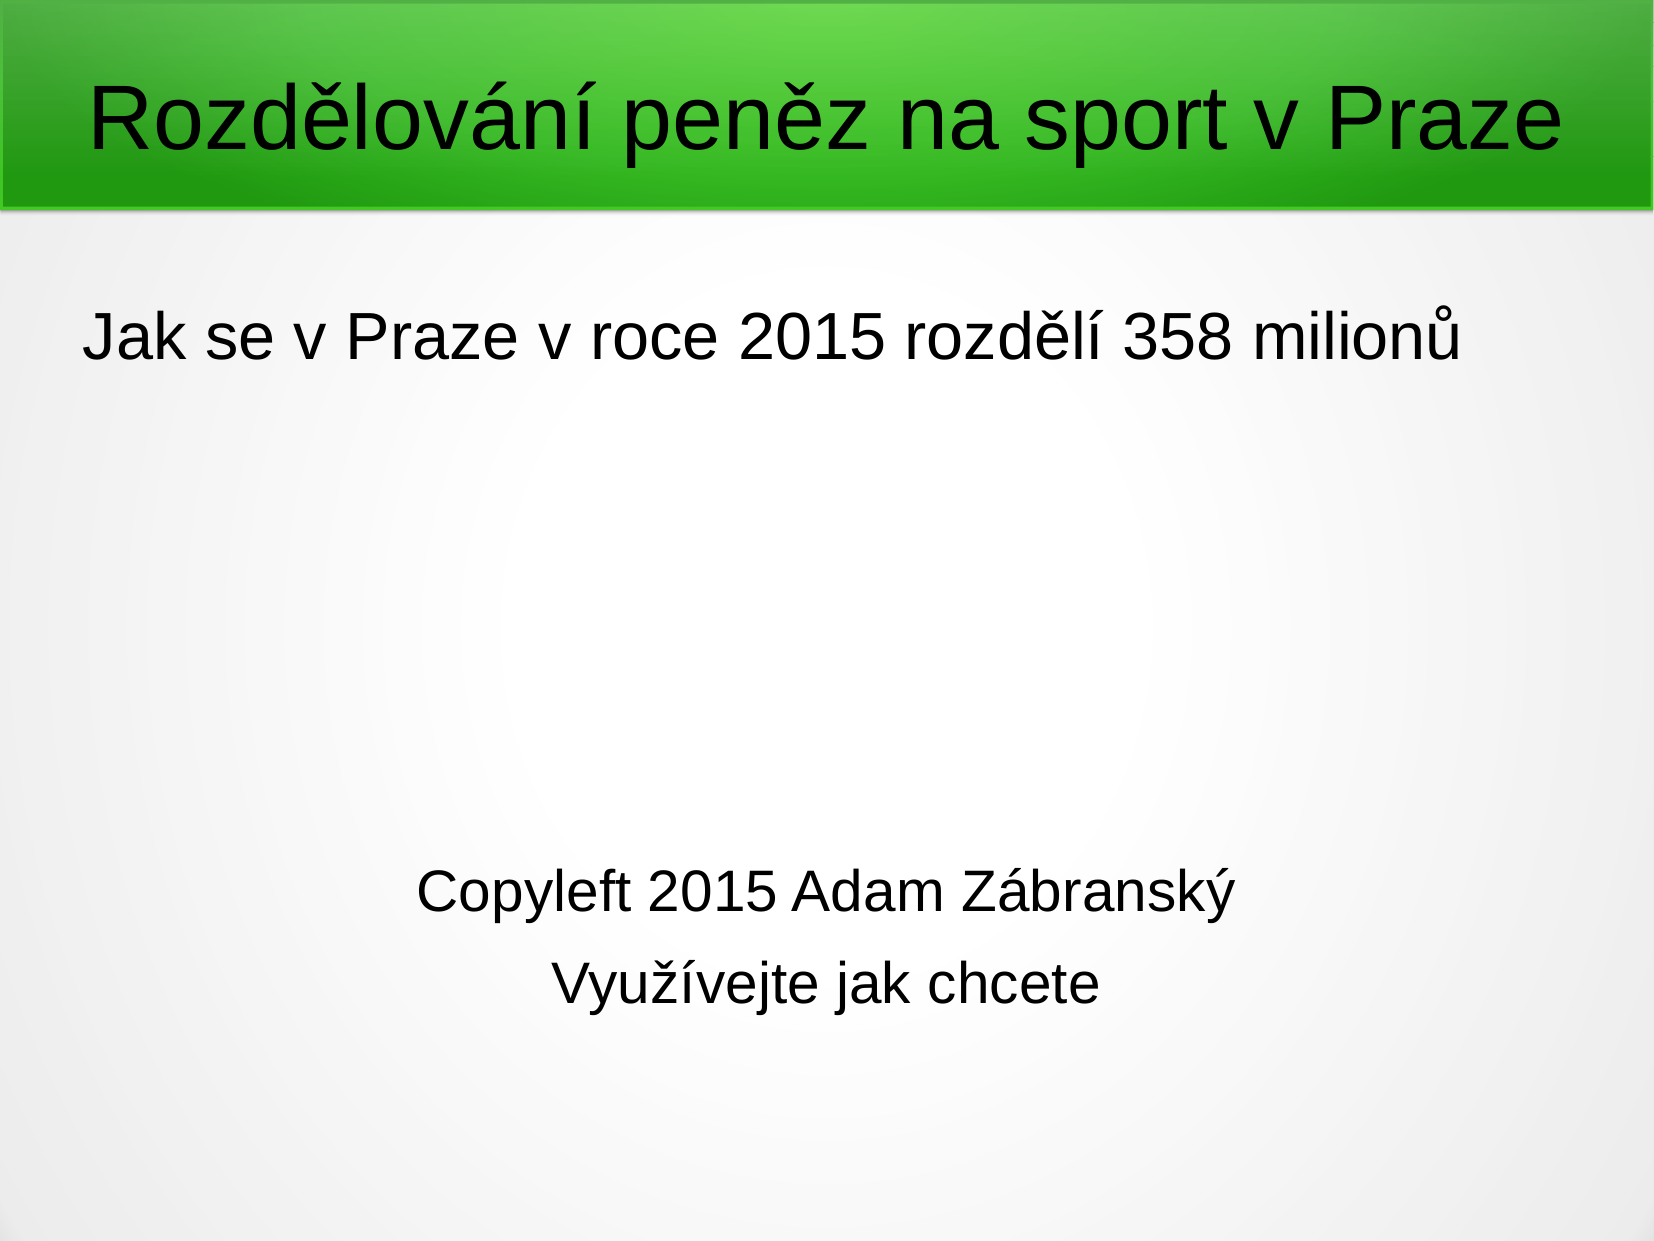

# Rozdělování peněz na sport v Praze
Jak se v Praze v roce 2015 rozdělí 358 milionů
Copyleft 2015 Adam Zábranský
Využívejte jak chcete